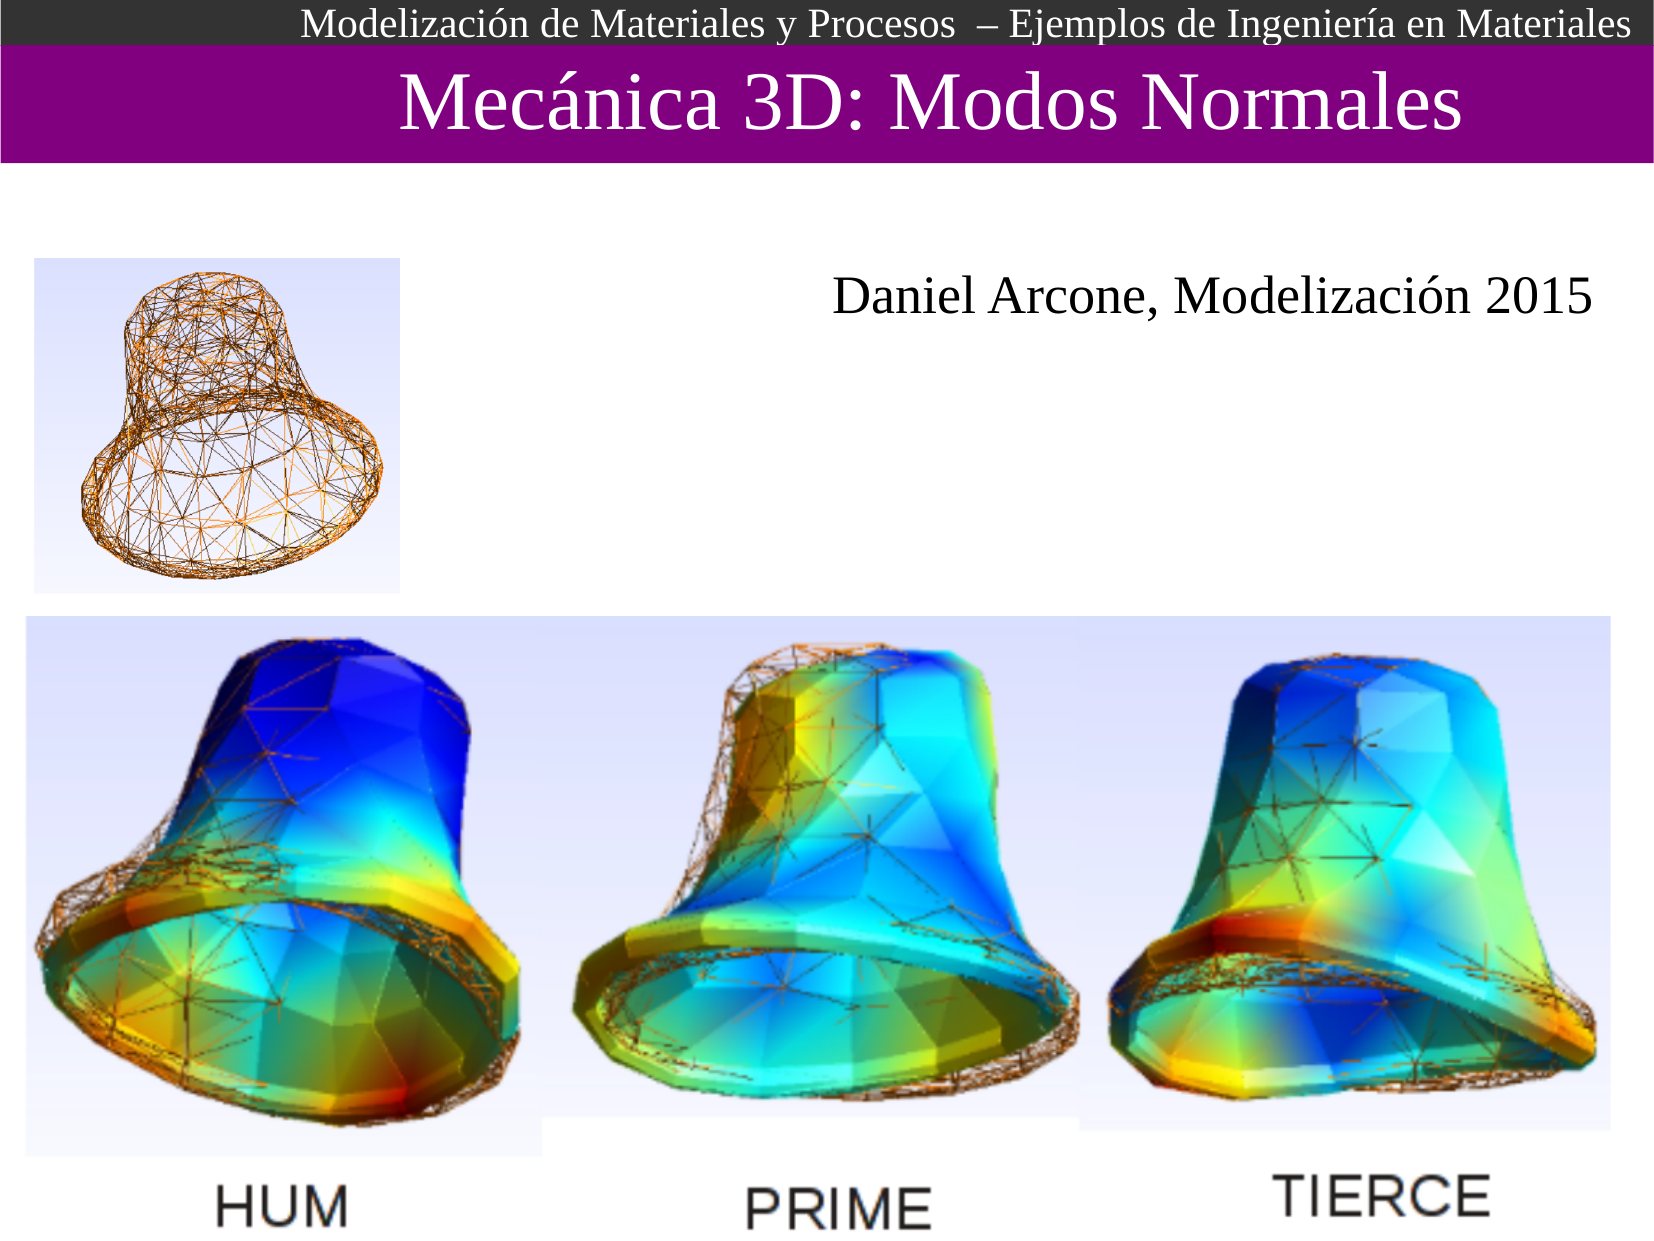

Mecánica 3D: Modos Normales
Daniel Arcone, Modelización 2015